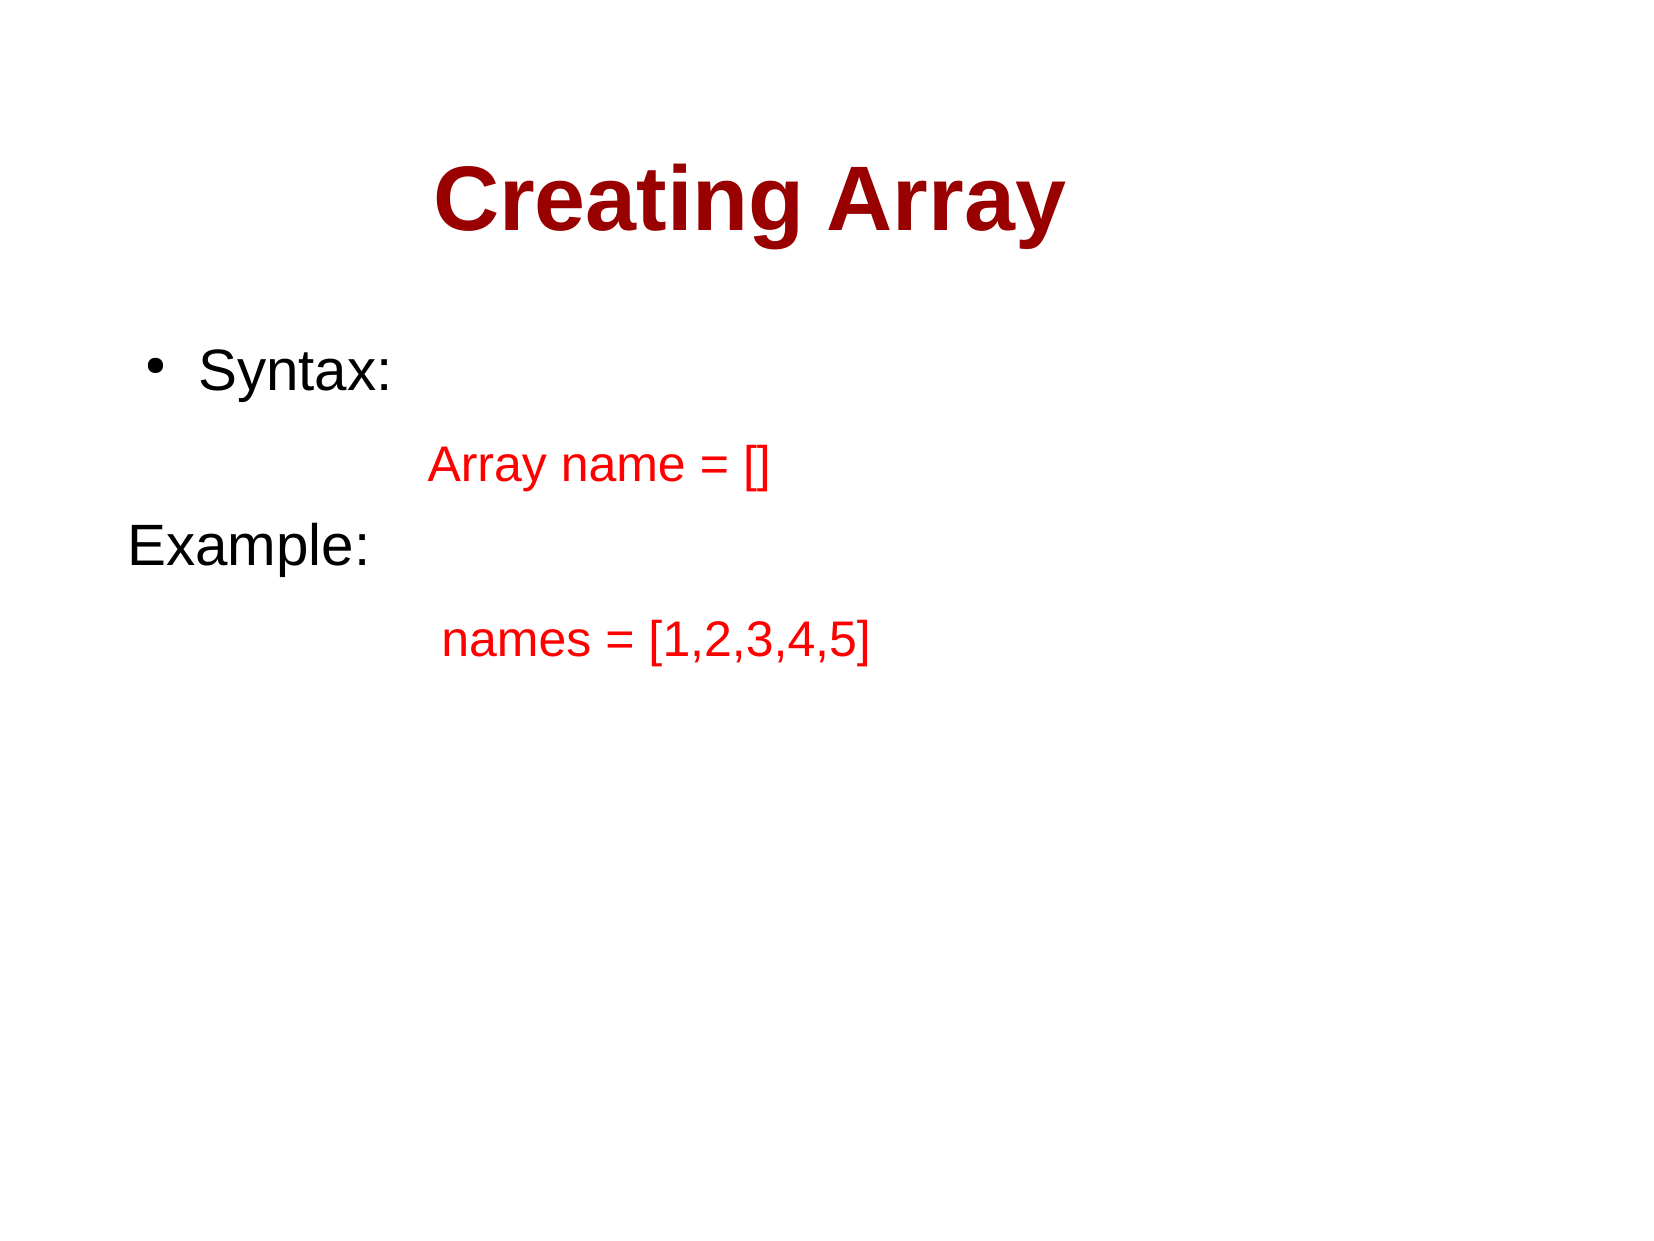

# Creating Array
Syntax:
			Array name = []
Example:
			 names = [1,2,3,4,5]